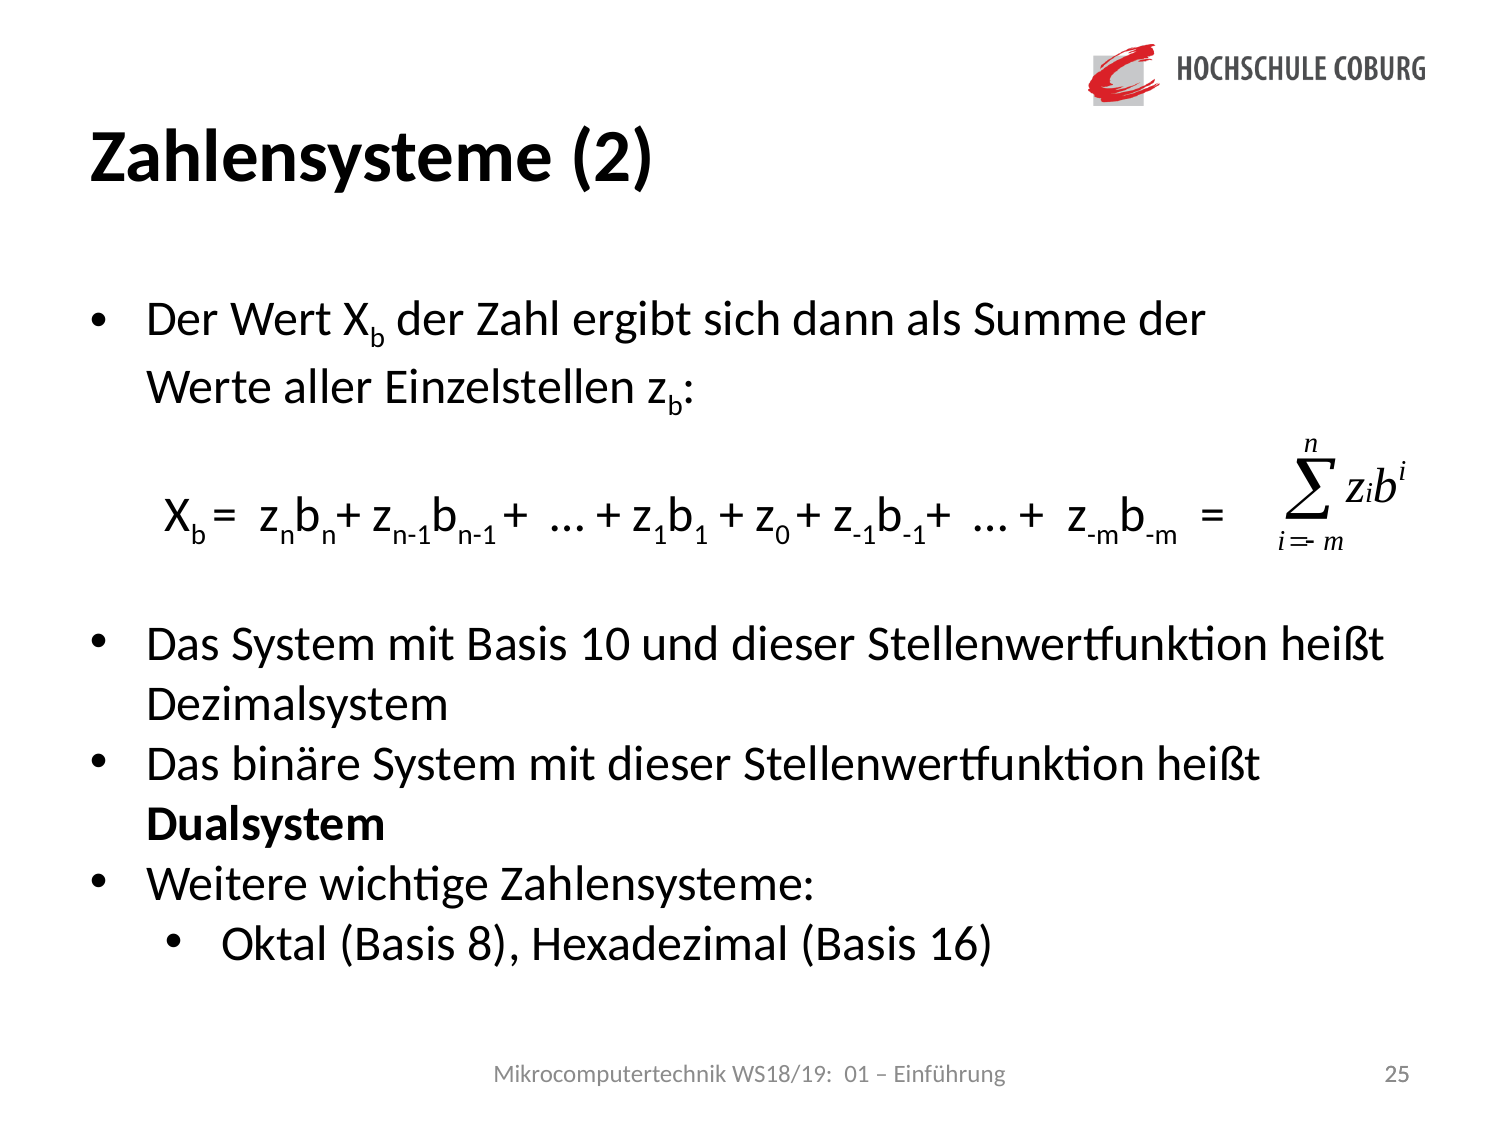

# Zahlensysteme (2)
Der Wert Xb der Zahl ergibt sich dann als Summe der
Werte aller Einzelstellen zb:
	Xb = znbn+ zn-1bn-1 + … + z1b1 + z0 + z-1b-1+ … + z-mb-m =
Das System mit Basis 10 und dieser Stellenwertfunktion heißt Dezimalsystem
Das binäre System mit dieser Stellenwertfunktion heißt Dualsystem
Weitere wichtige Zahlensysteme:
Oktal (Basis 8), Hexadezimal (Basis 16)
MCT01: Einführung
25